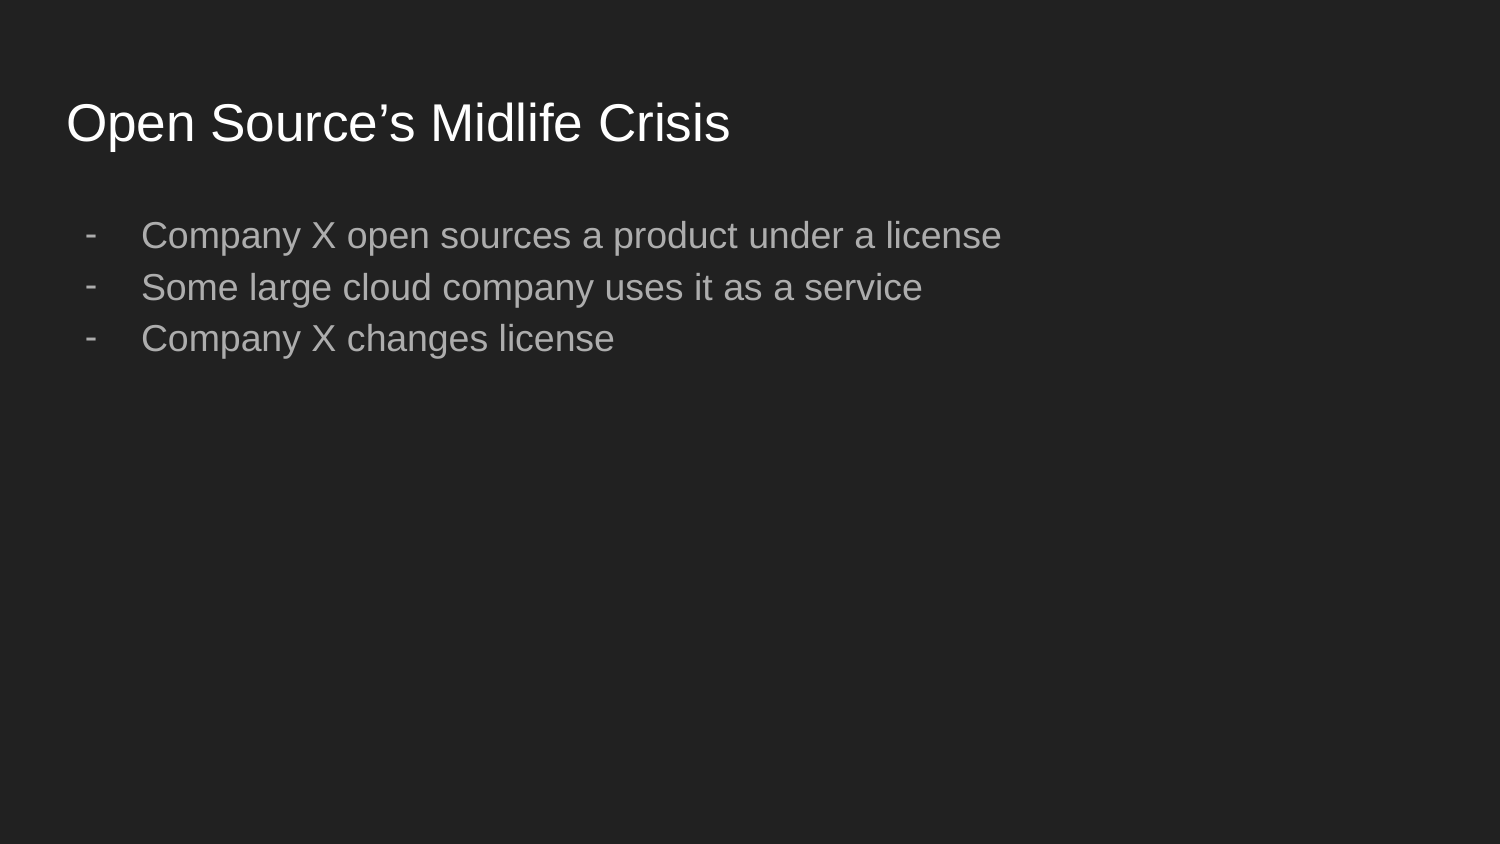

# Open Source’s Midlife Crisis
Company X open sources a product under a license
Some large cloud company uses it as a service
Company X changes license